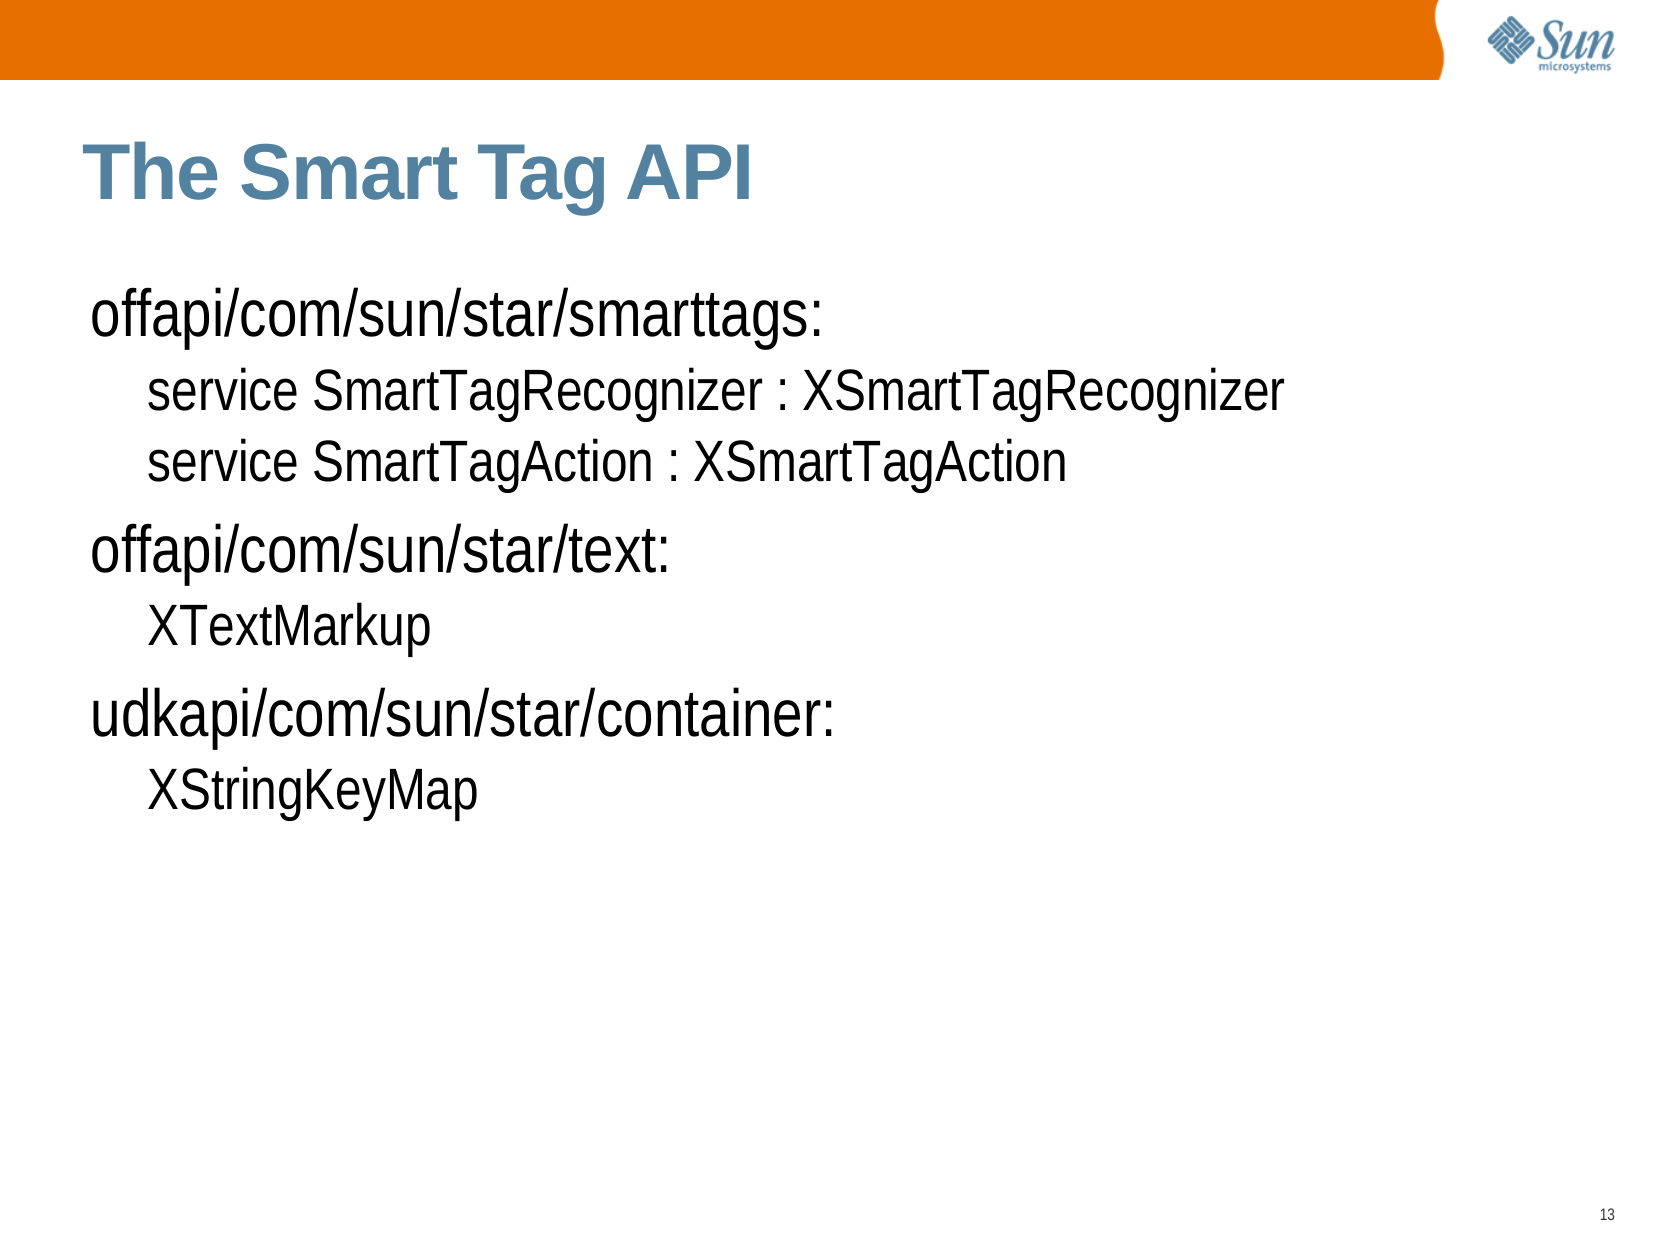

# The Smart Tag API
offapi/com/sun/star/smarttags:
service SmartTagRecognizer : XSmartTagRecognizer
service SmartTagAction : XSmartTagAction
offapi/com/sun/star/text:
XTextMarkup
udkapi/com/sun/star/container:
XStringKeyMap